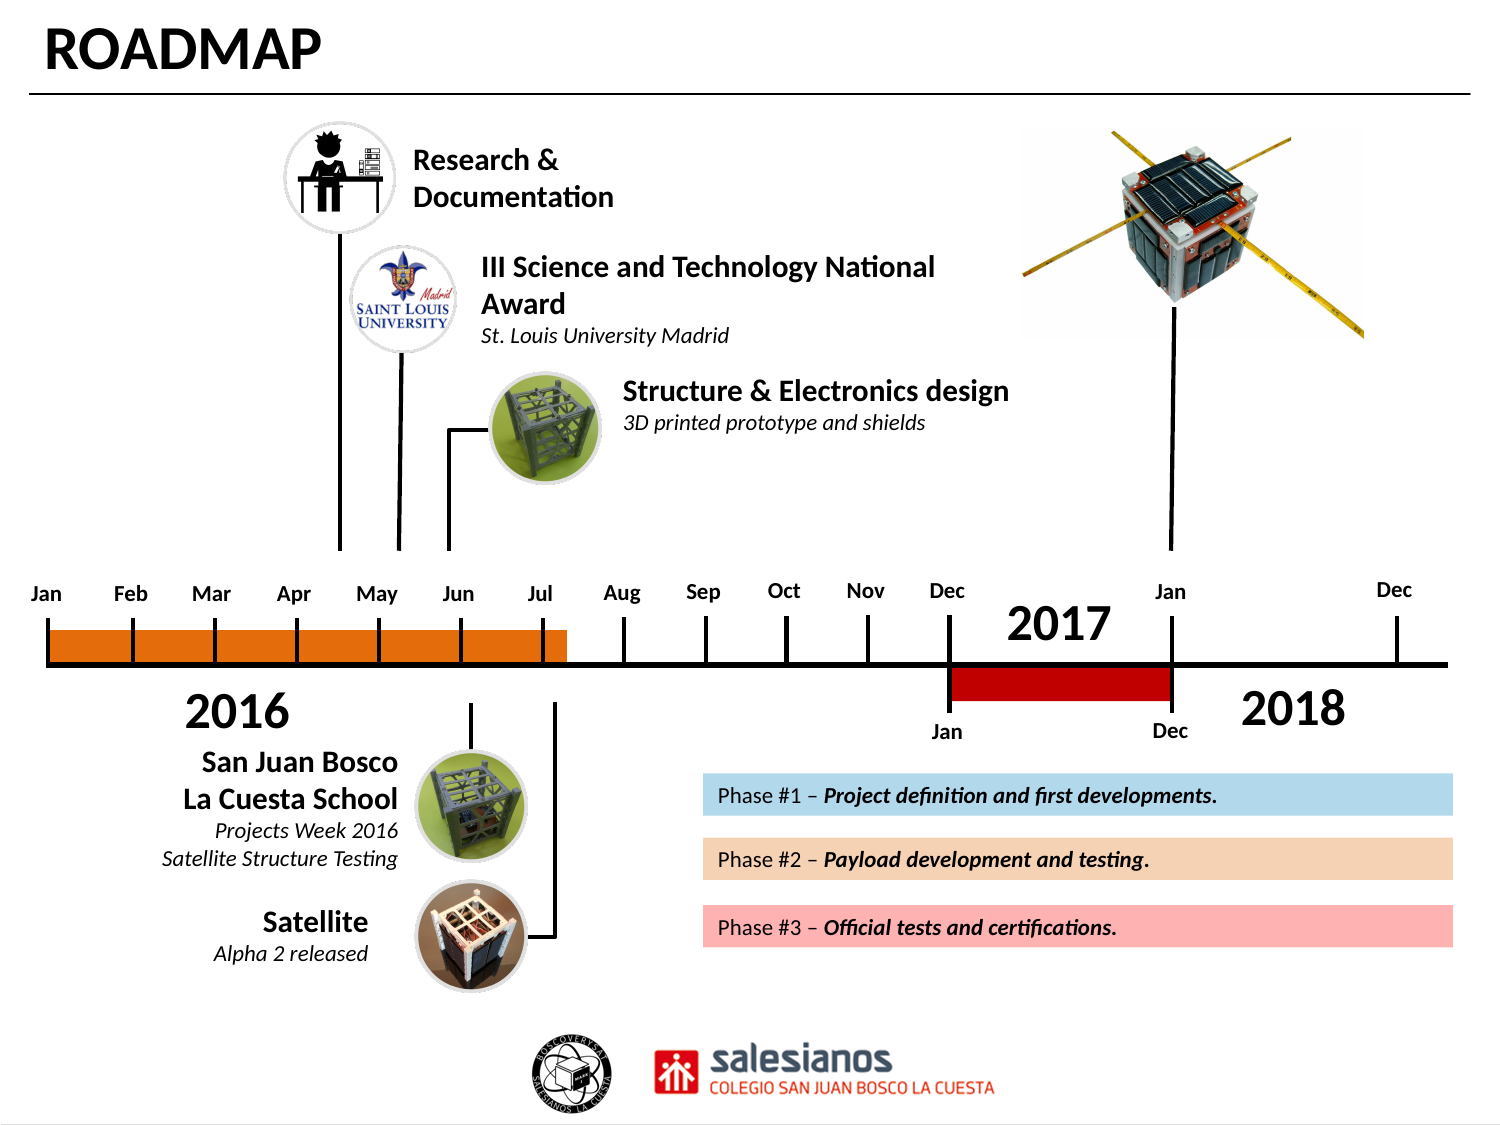

ROADMAP
Research & Documentation
III Science and Technology National Award
St. Louis University Madrid
Structure & Electronics design
3D printed prototype and shields
Dec
Nov
Dec
Oct
Jan
Sep
Aug
Jul
Jan
Feb
Mar
Apr
May
Jun
2017
2018
2016
Dec
Jan
San Juan Bosco
La Cuesta School
Projects Week 2016
Satellite Structure Testing
Phase #1 – Project definition and first developments.
Phase #2 – Payload development and testing.
Satellite
Alpha 2 released
Phase #3 – Official tests and certifications.